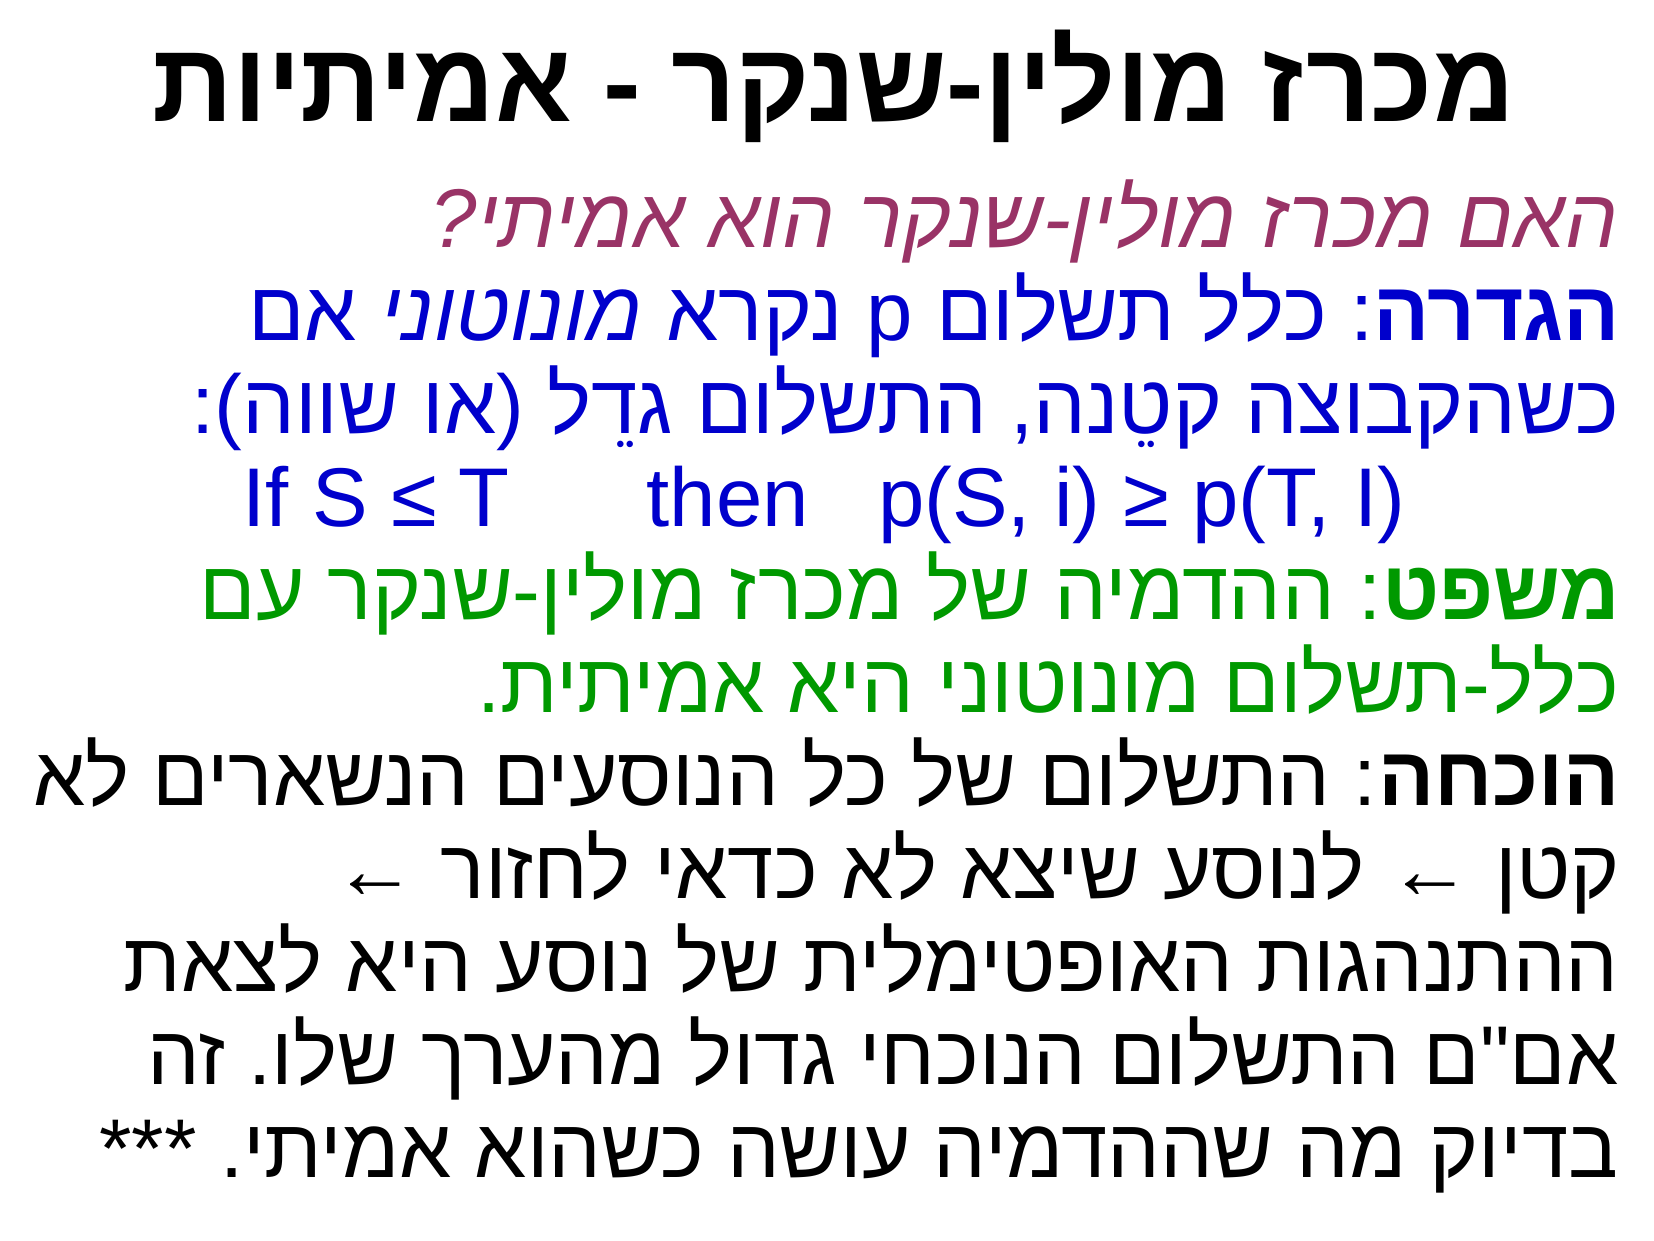

# מכרז מולין-שנקר - אמיתיות
האם מכרז מולין-שנקר הוא אמיתי?
הגדרה: כלל תשלום p נקרא מונוטוני אם כשהקבוצה קטֵנה, התשלום גדֵל (או שווה):
If S ≤ T then p(S, i) ≥ p(‎T, I)
משפט: ההדמיה של מכרז מולין-שנקר עם כלל-תשלום מונוטוני היא אמיתית.
הוכחה: התשלום של כל הנוסעים הנשארים לא קטן ← לנוסע שיצא לא כדאי לחזור ← ההתנהגות האופטימלית של נוסע היא לצאת אם"ם התשלום הנוכחי גדול מהערך שלו. זה בדיוק מה שההדמיה עושה כשהוא אמיתי. ***